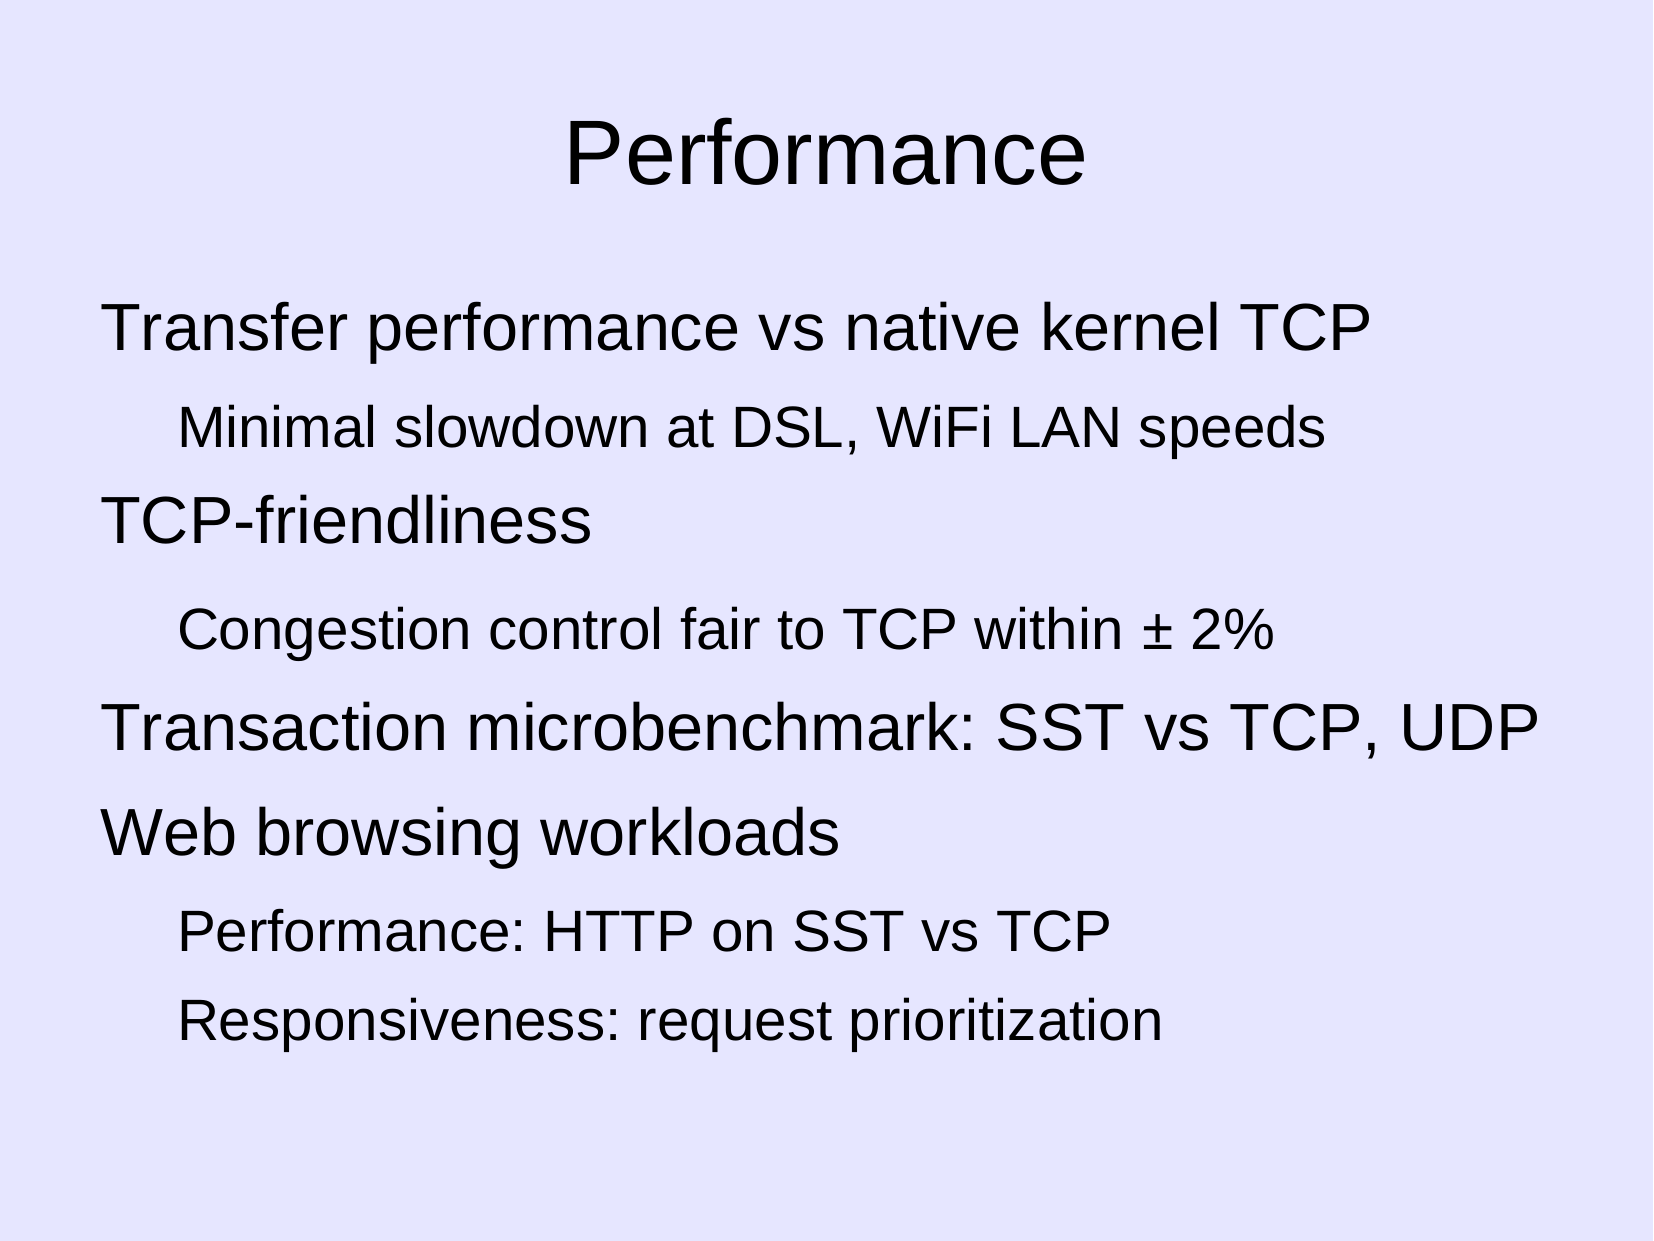

# Performance
Transfer performance vs native kernel TCP
Minimal slowdown at DSL, WiFi LAN speeds
TCP-friendliness
Congestion control fair to TCP within ± 2%
Transaction microbenchmark: SST vs TCP, UDP
Web browsing workloads
Performance: HTTP on SST vs TCP
Responsiveness: request prioritization